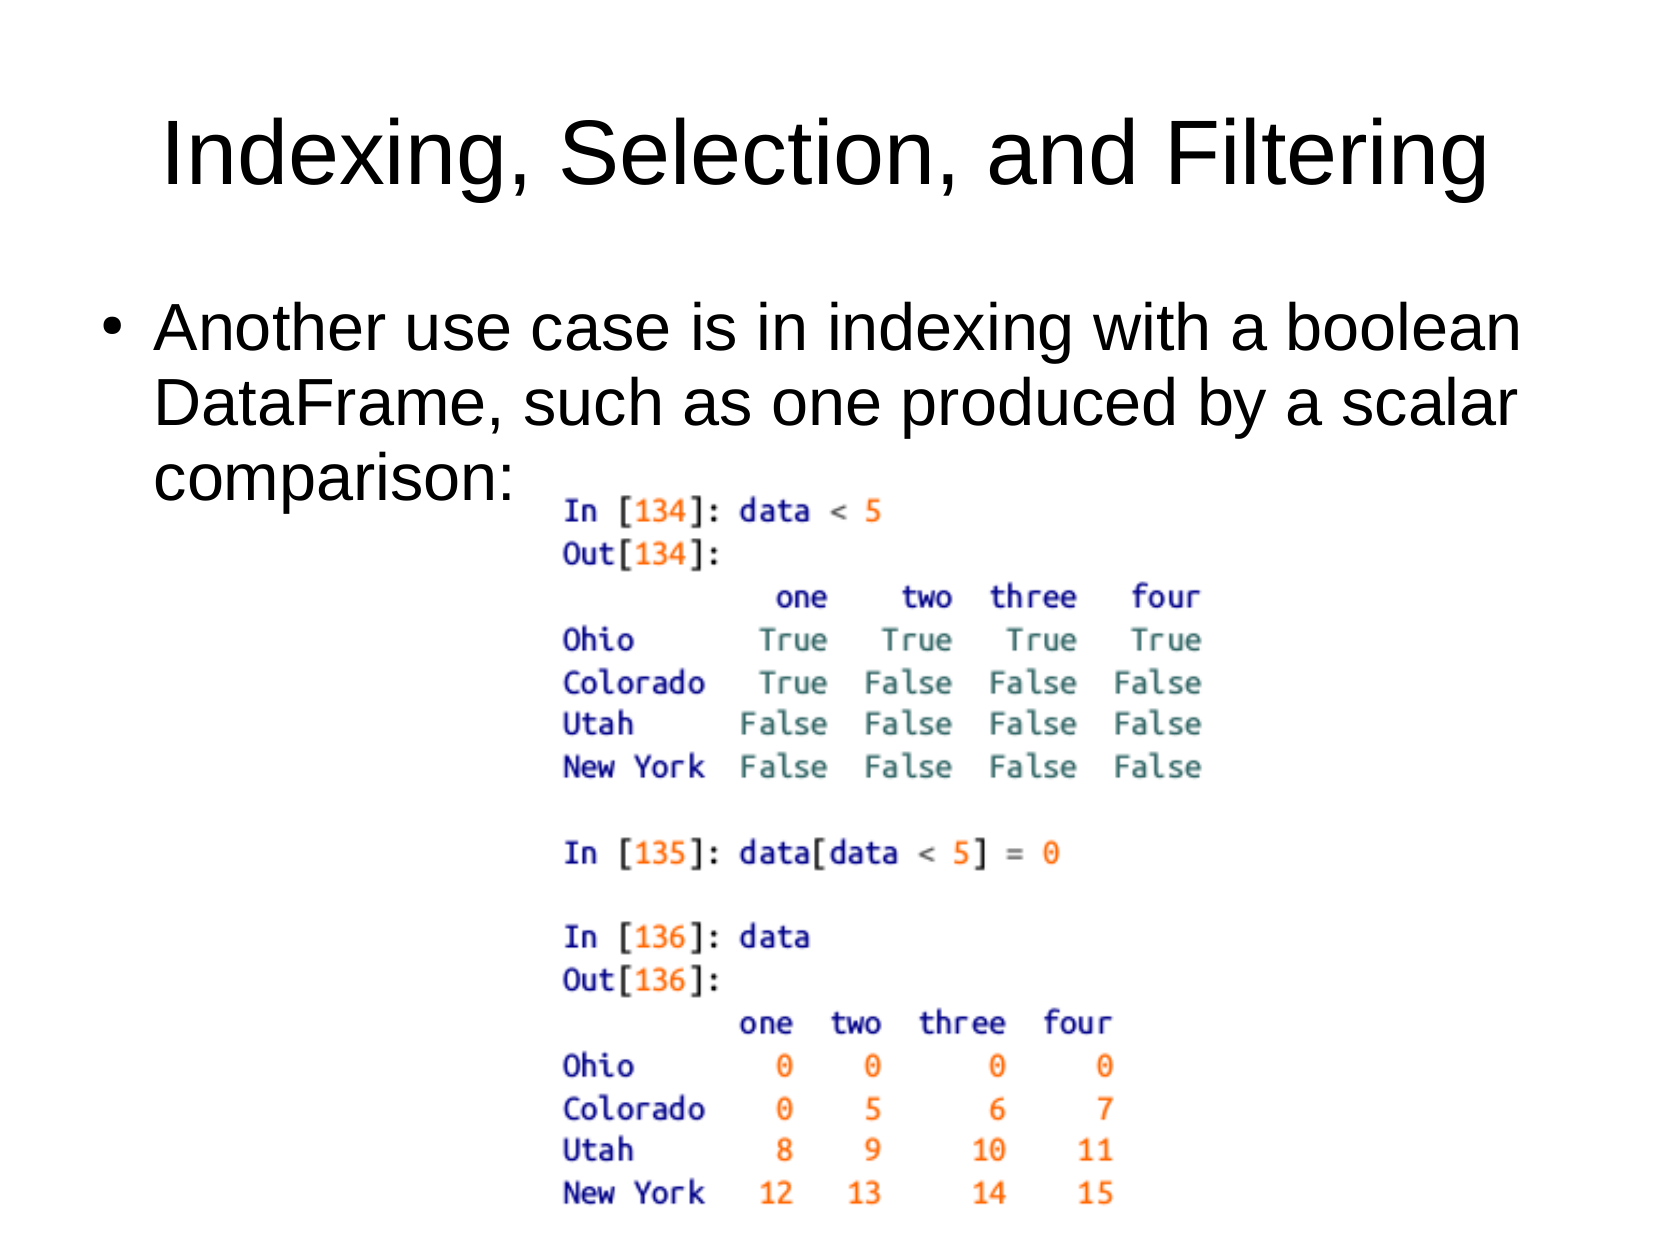

# Indexing, Selection, and Filtering
Another use case is in indexing with a boolean DataFrame, such as one produced by a scalar comparison: